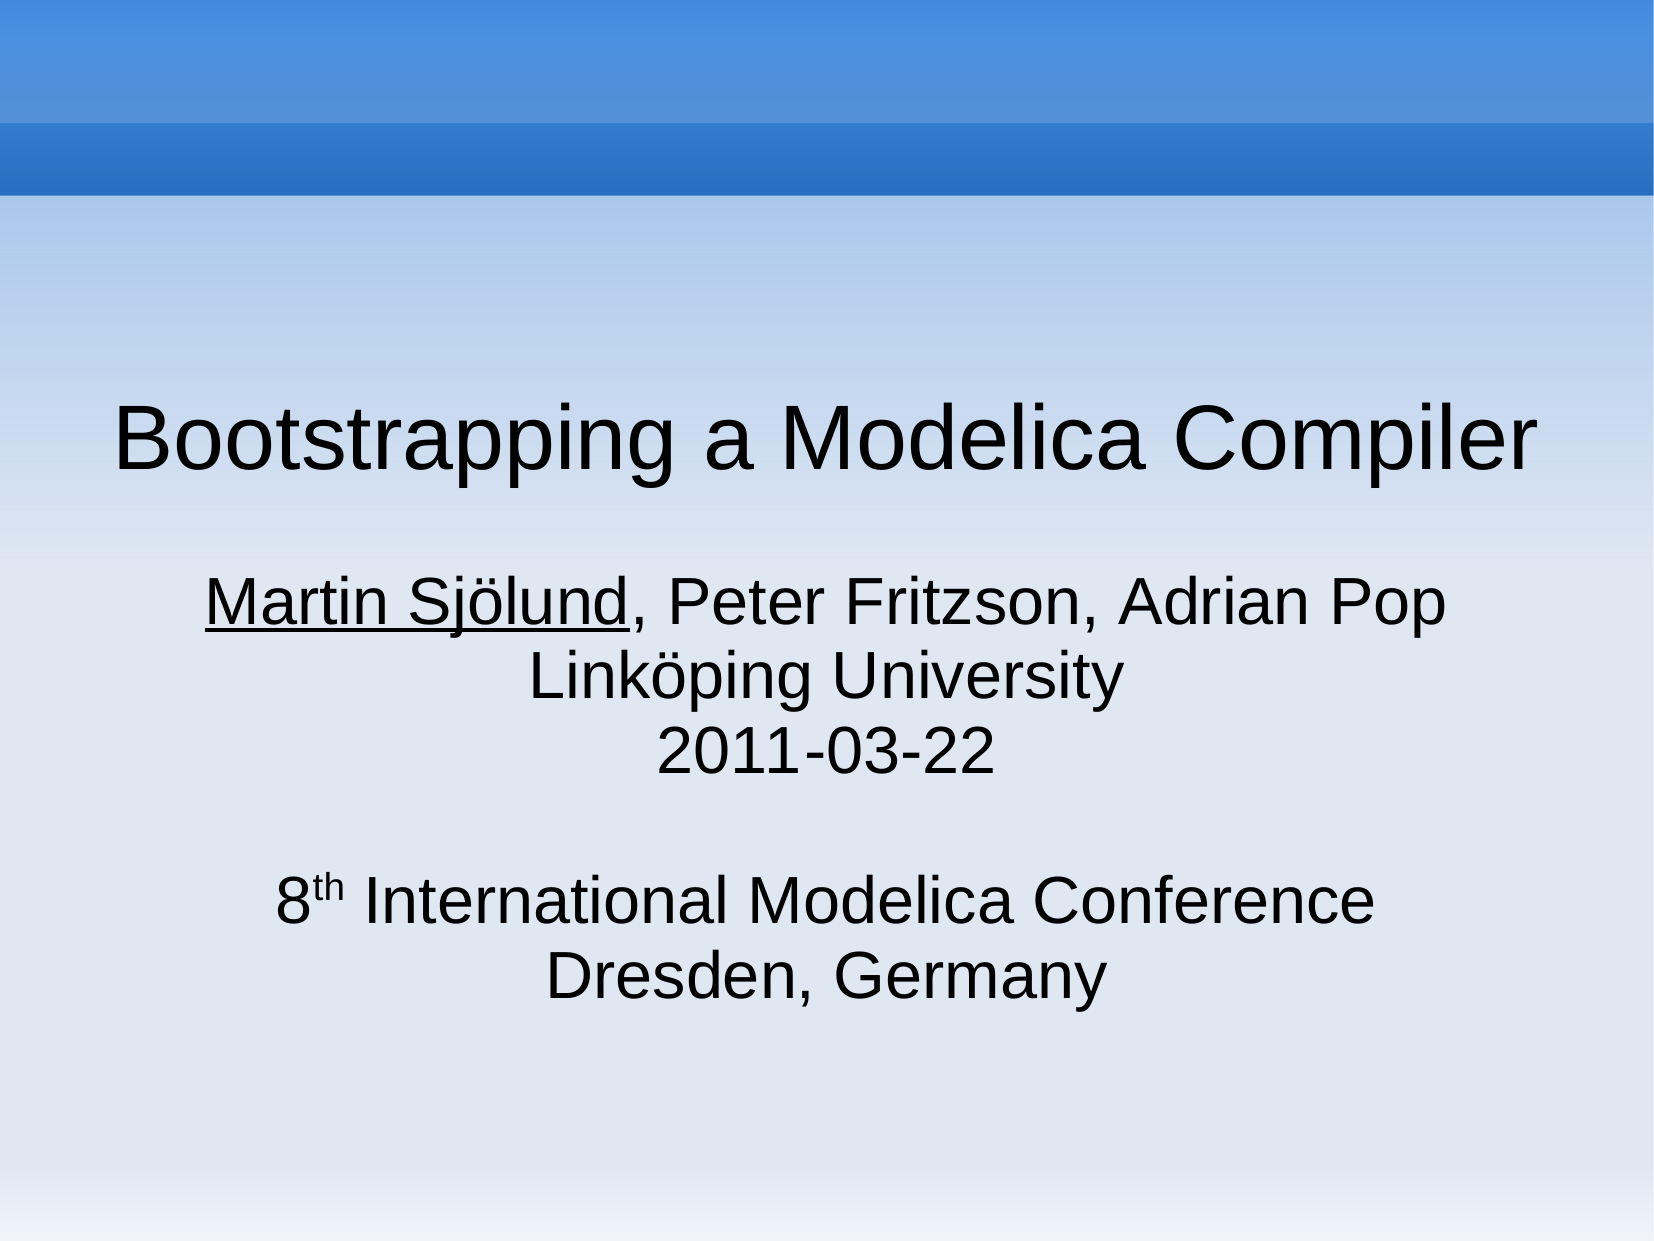

# Bootstrapping a Modelica Compiler
Martin Sjölund, Peter Fritzson, Adrian Pop
Linköping University
2011-03-22
8th International Modelica Conference
Dresden, Germany